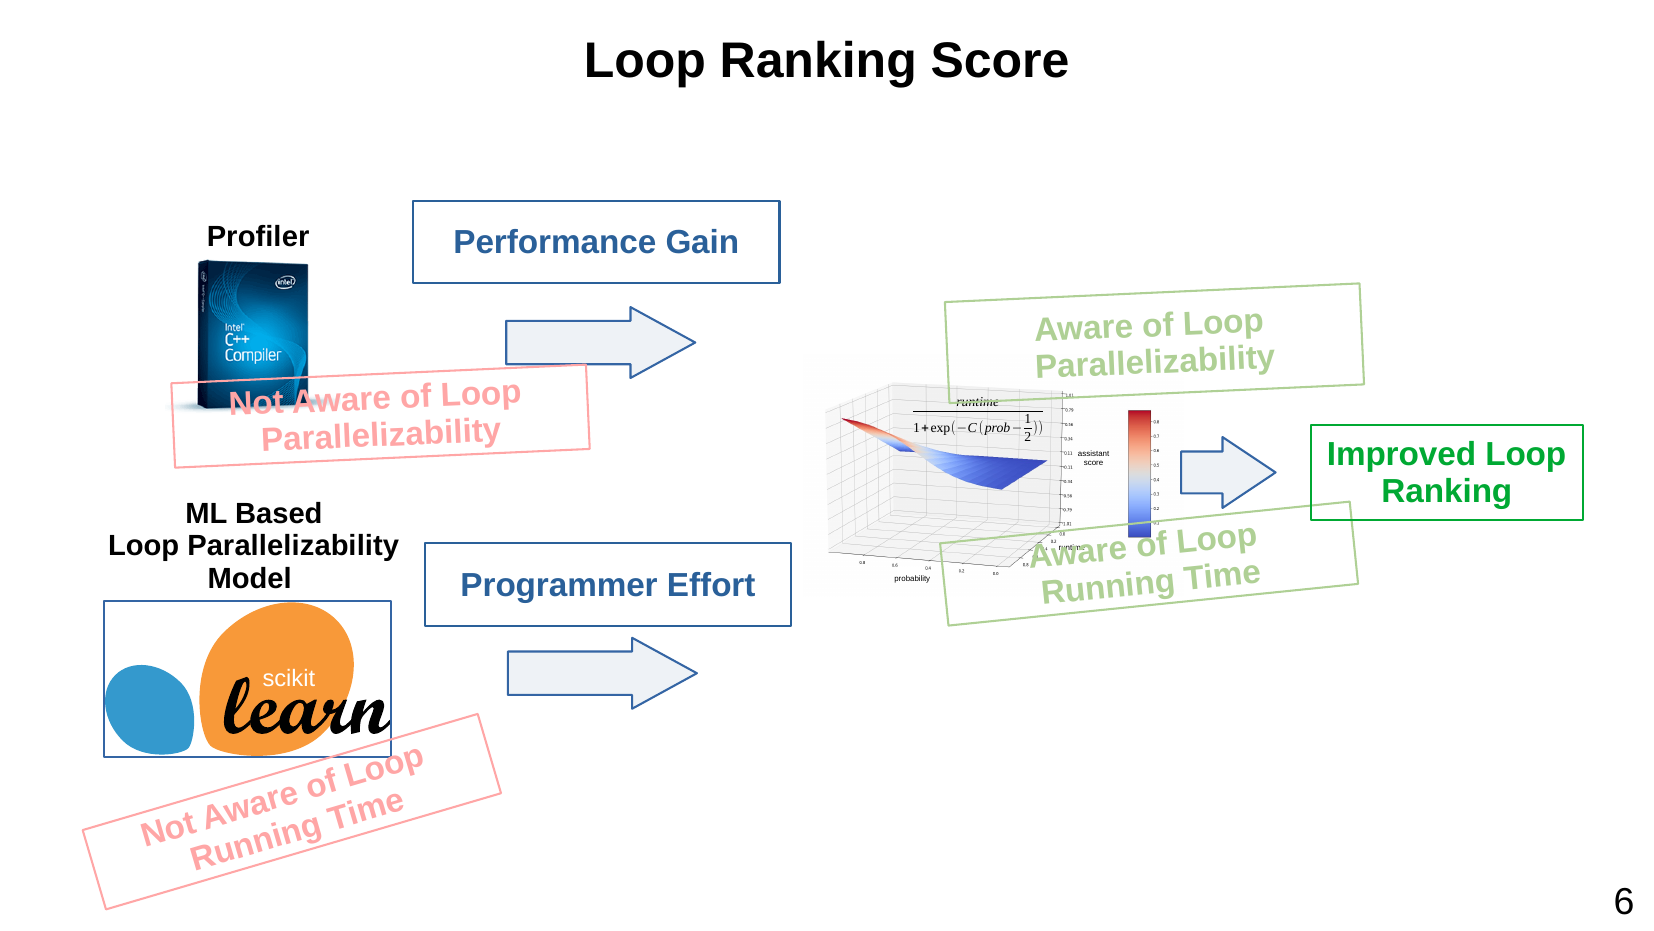

Loop Ranking Score
Performance Gain
Profiler
Aware of Loop
Parallelizability
Not Aware of Loop
Parallelizability
Improved Loop
Ranking
ML Based
Loop Parallelizability Model
Aware of Loop
Running Time
Programmer Effort
Not Aware of Loop
Running Time
6